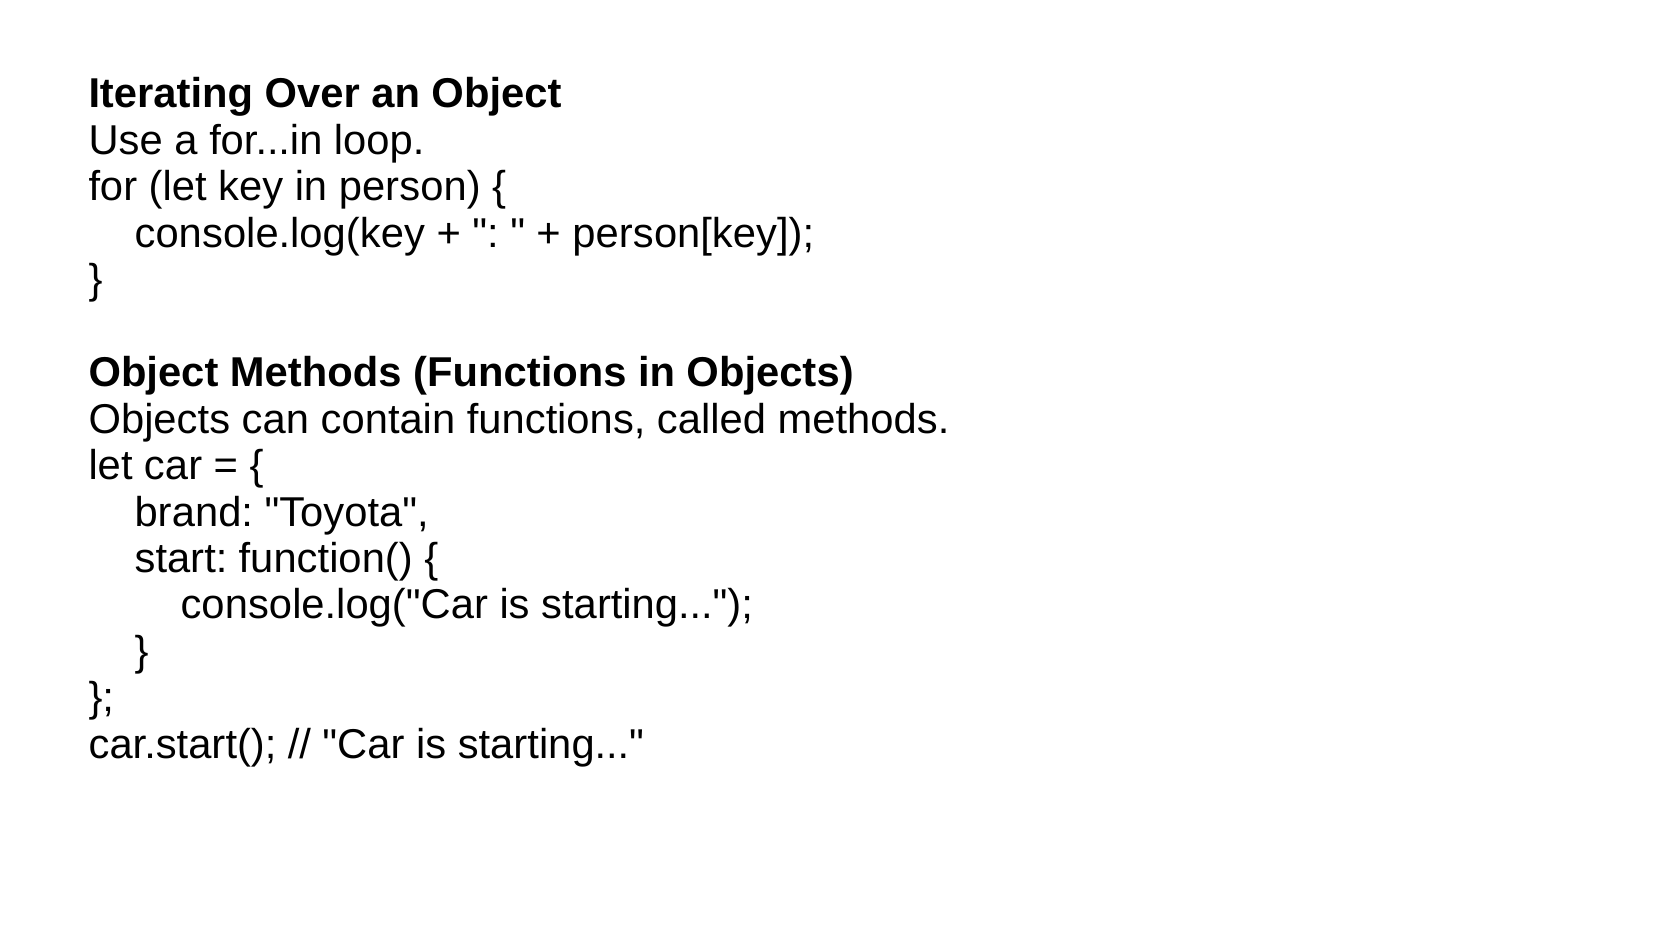

#
Iterating Over an Object
Use a for...in loop.
for (let key in person) {
 console.log(key + ": " + person[key]);
}
Object Methods (Functions in Objects)
Objects can contain functions, called methods.
let car = {
 brand: "Toyota",
 start: function() {
 console.log("Car is starting...");
 }
};
car.start(); // "Car is starting..."